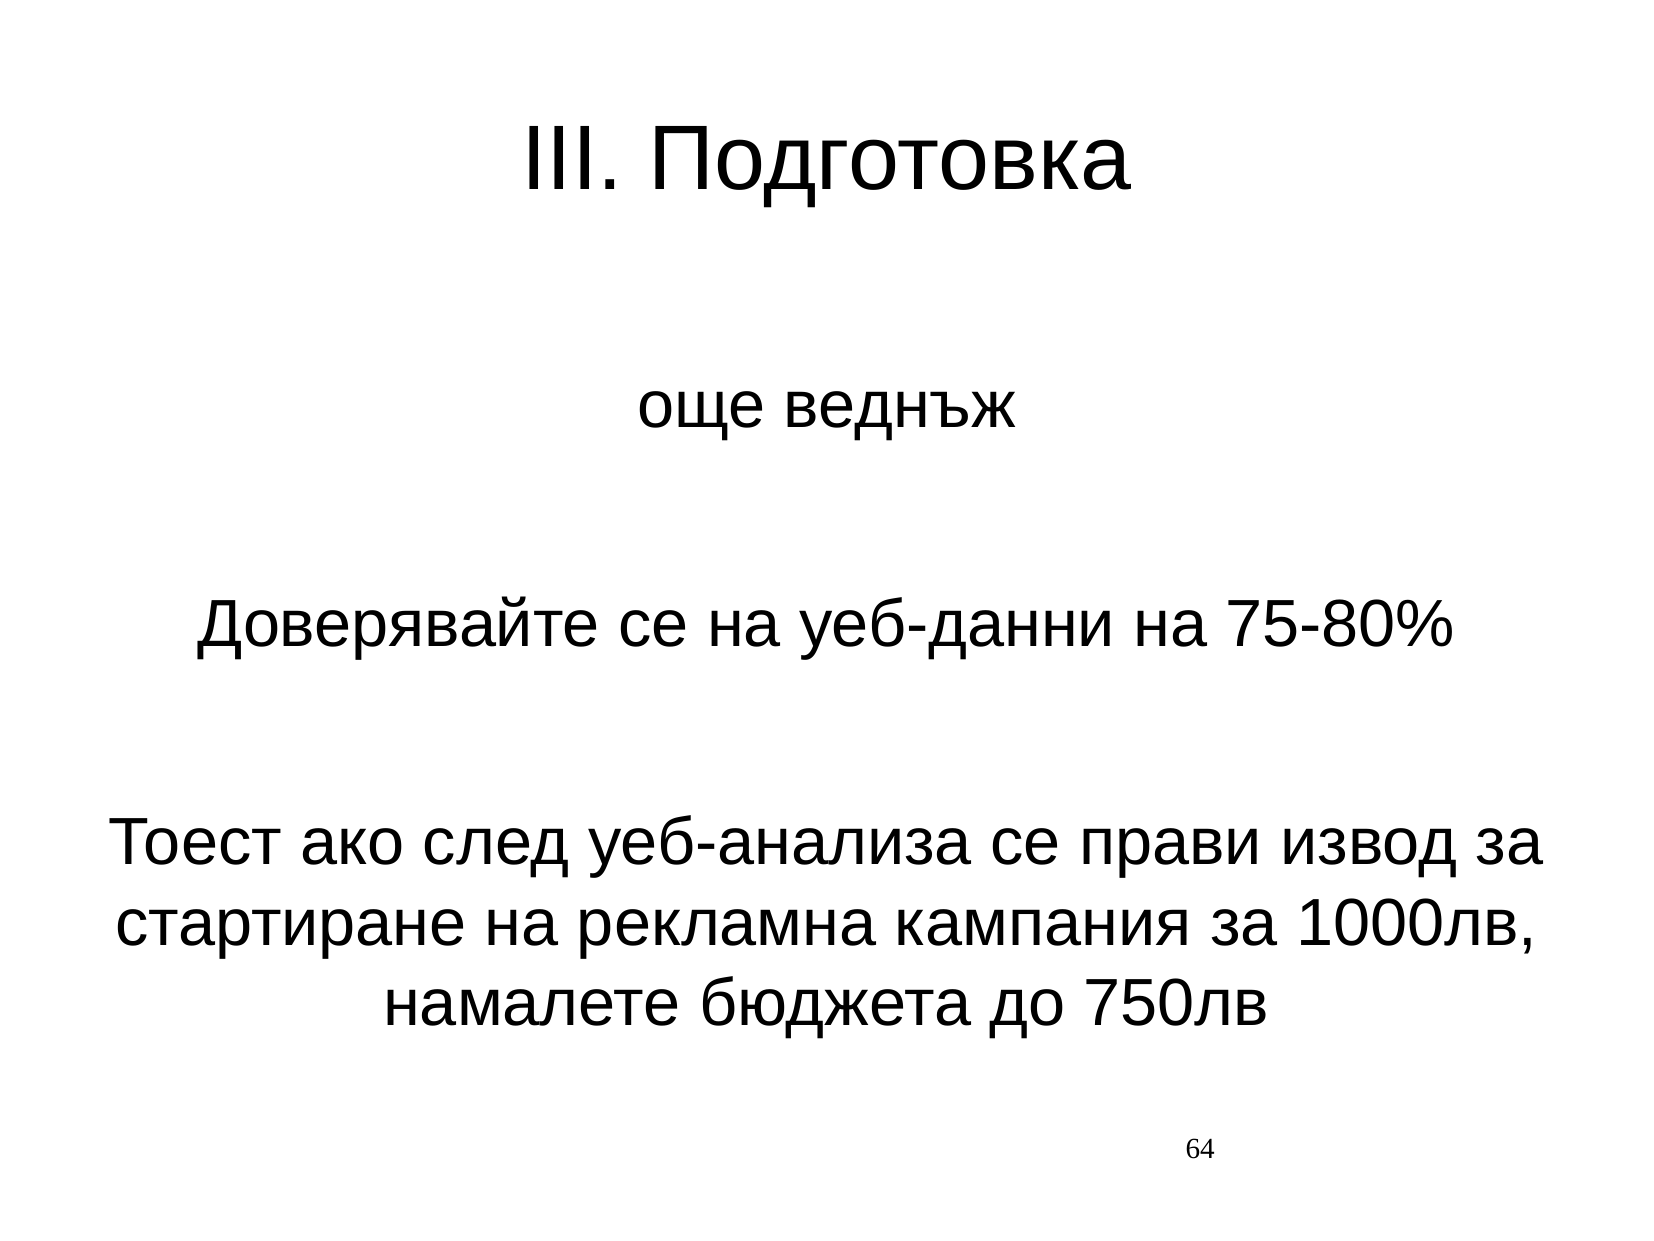

# III. Подготовка
още веднъж
Доверявайте се на уеб-данни на 75-80%
Тоест ако след уеб-анализа се прави извод за стартиране на рекламна кампания за 1000лв, намалете бюджета до 750лв